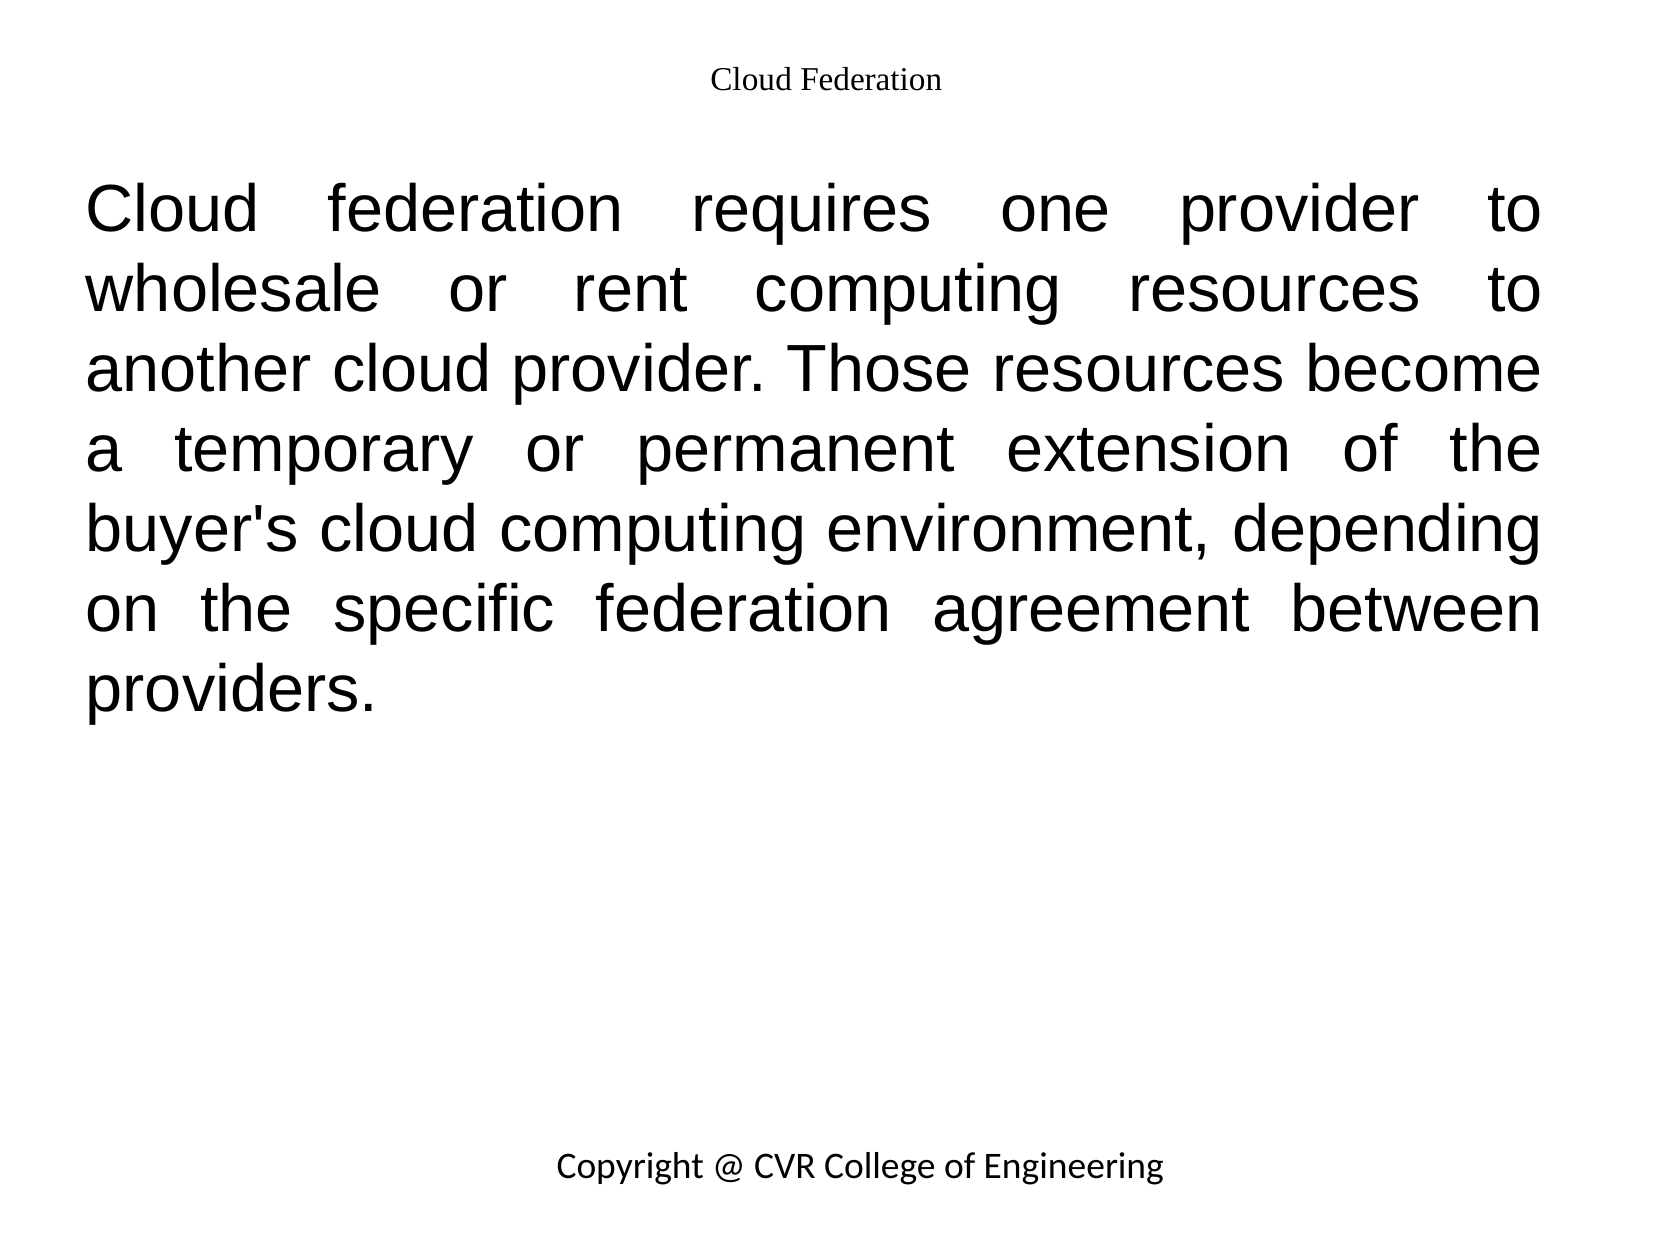

# Cloud Federation
Cloud federation requires one provider to wholesale or rent computing resources to another cloud provider. Those resources become a temporary or permanent extension of the buyer's cloud computing environment, depending on the specific federation agreement between providers.